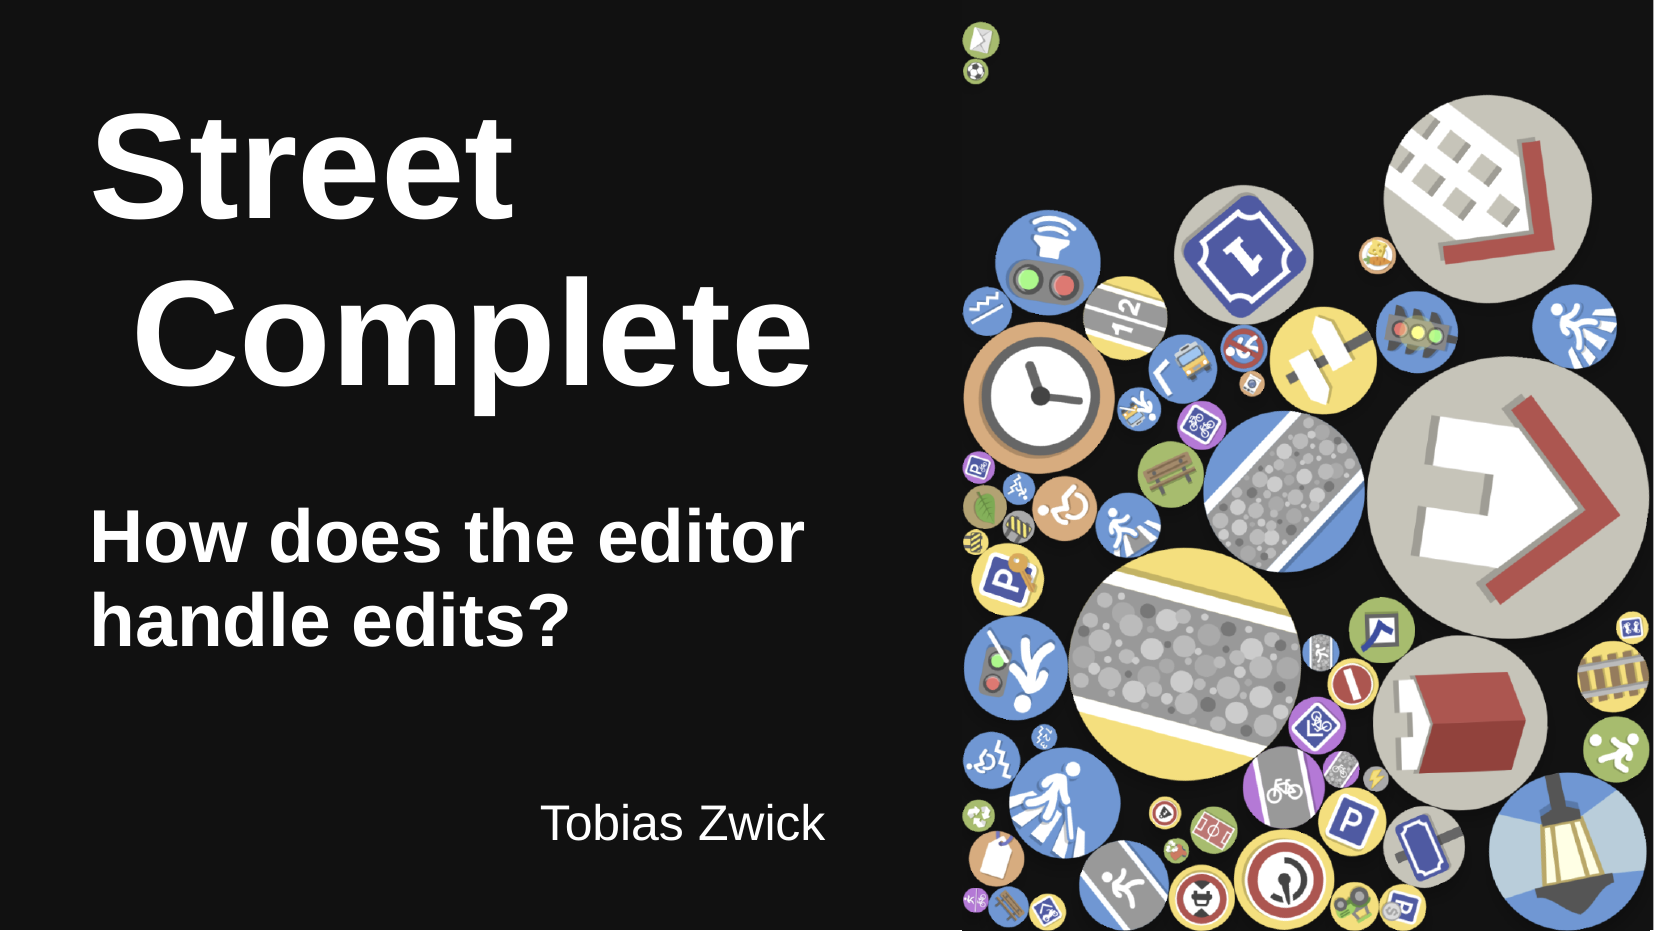

Street
 Complete
How does the editor handle edits?
Tobias Zwick